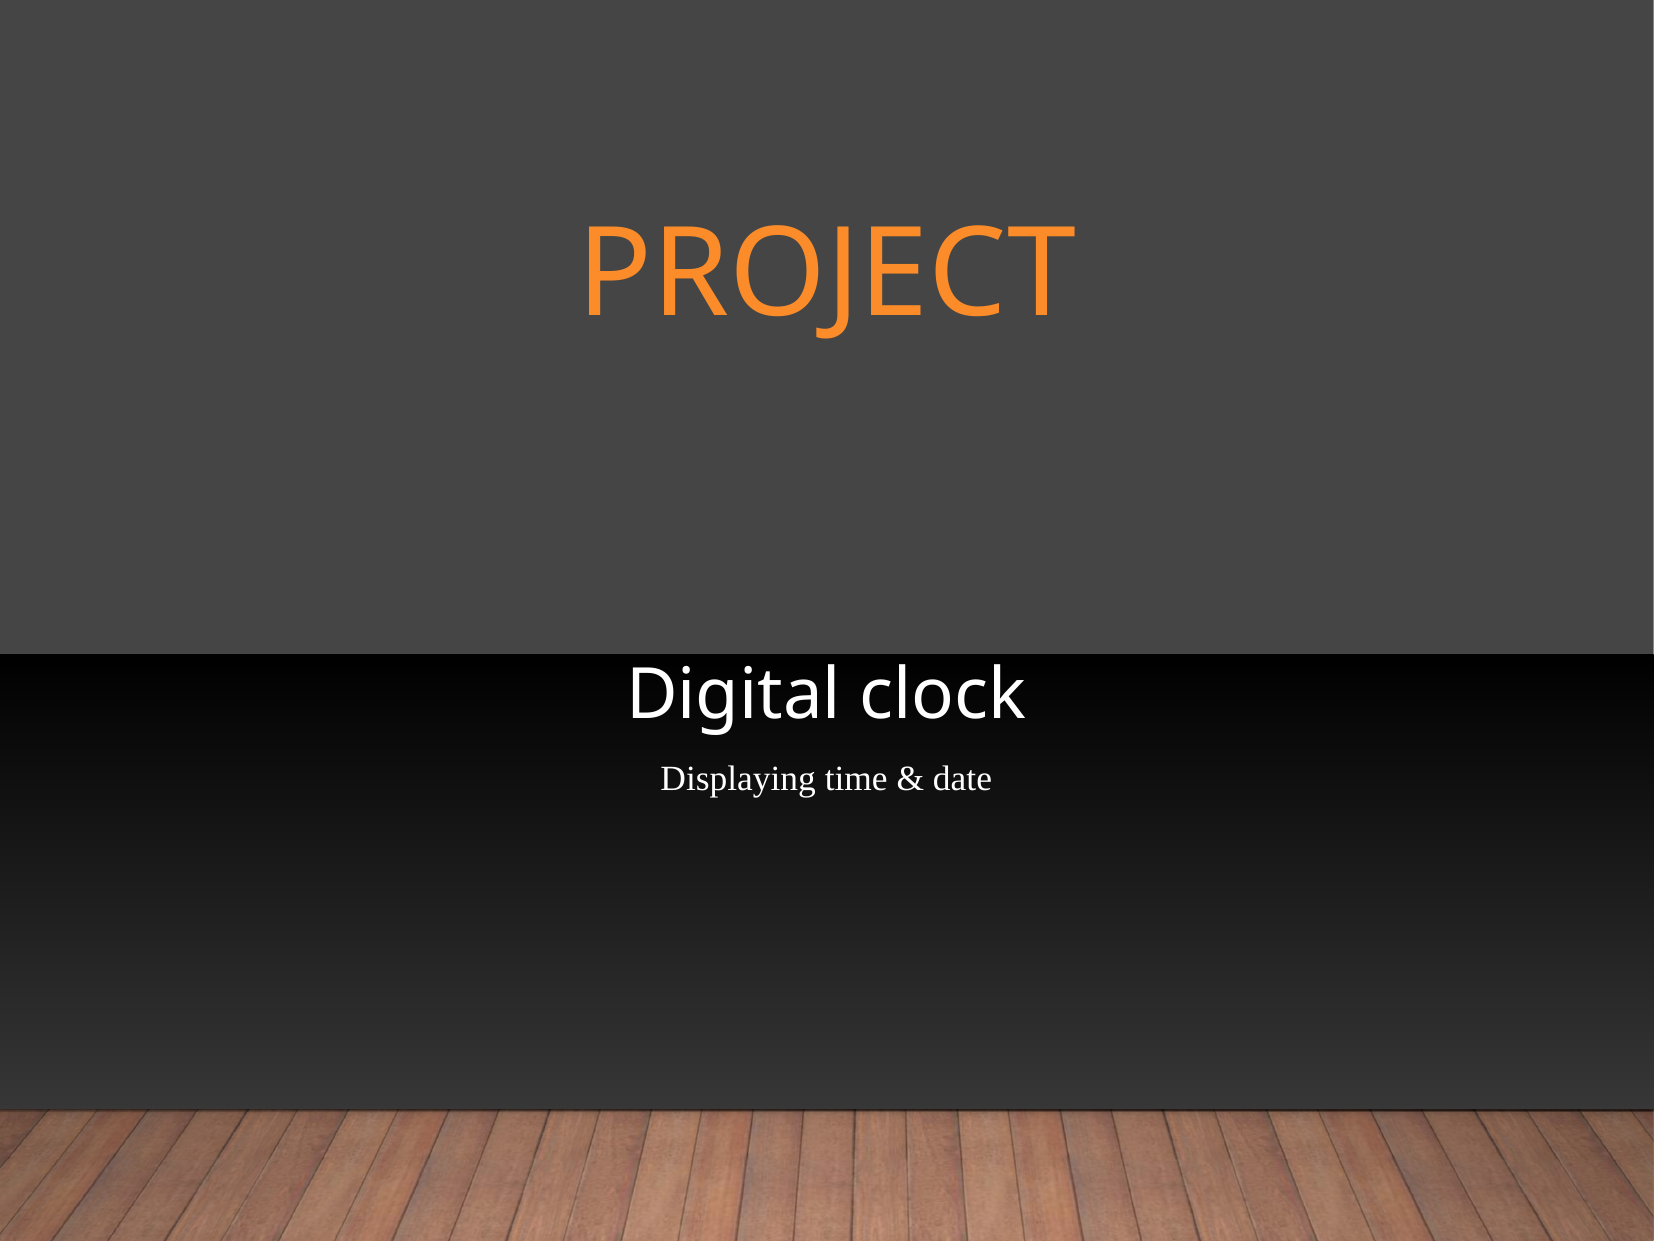

# Project
Digital clock
Displaying time & date